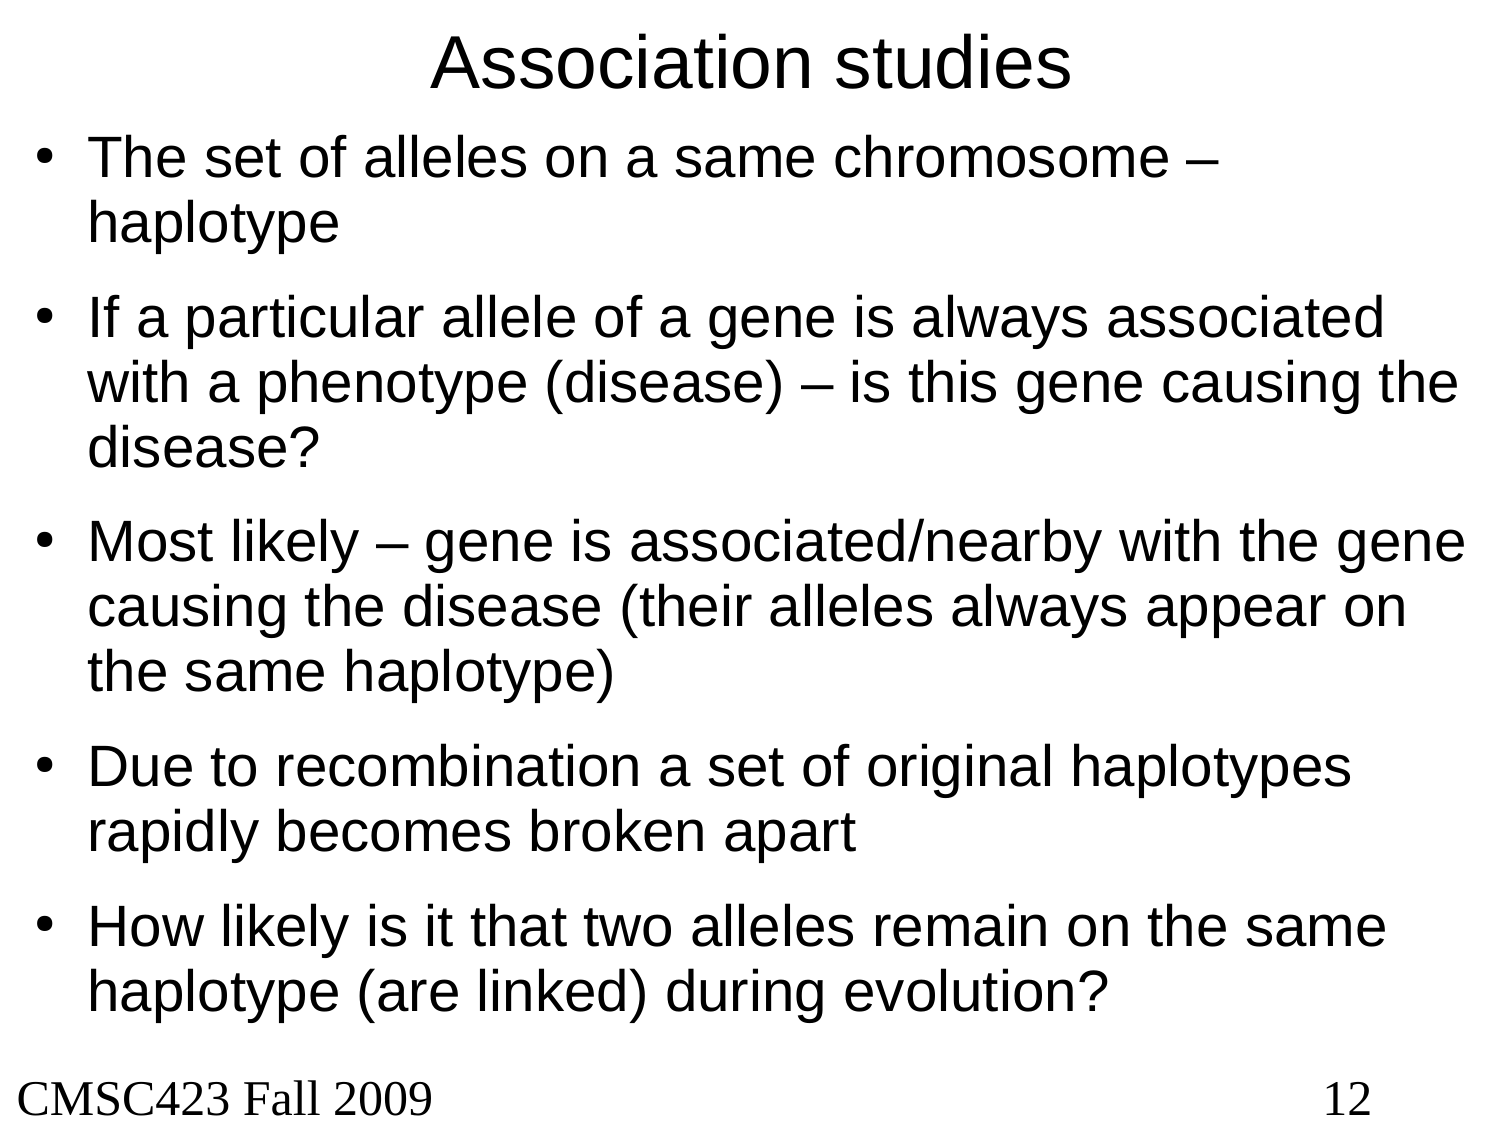

# Association studies
The set of alleles on a same chromosome – haplotype
If a particular allele of a gene is always associated with a phenotype (disease) – is this gene causing the disease?
Most likely – gene is associated/nearby with the gene causing the disease (their alleles always appear on the same haplotype)
Due to recombination a set of original haplotypes rapidly becomes broken apart
How likely is it that two alleles remain on the same haplotype (are linked) during evolution?
CMSC423 Fall 2009
12